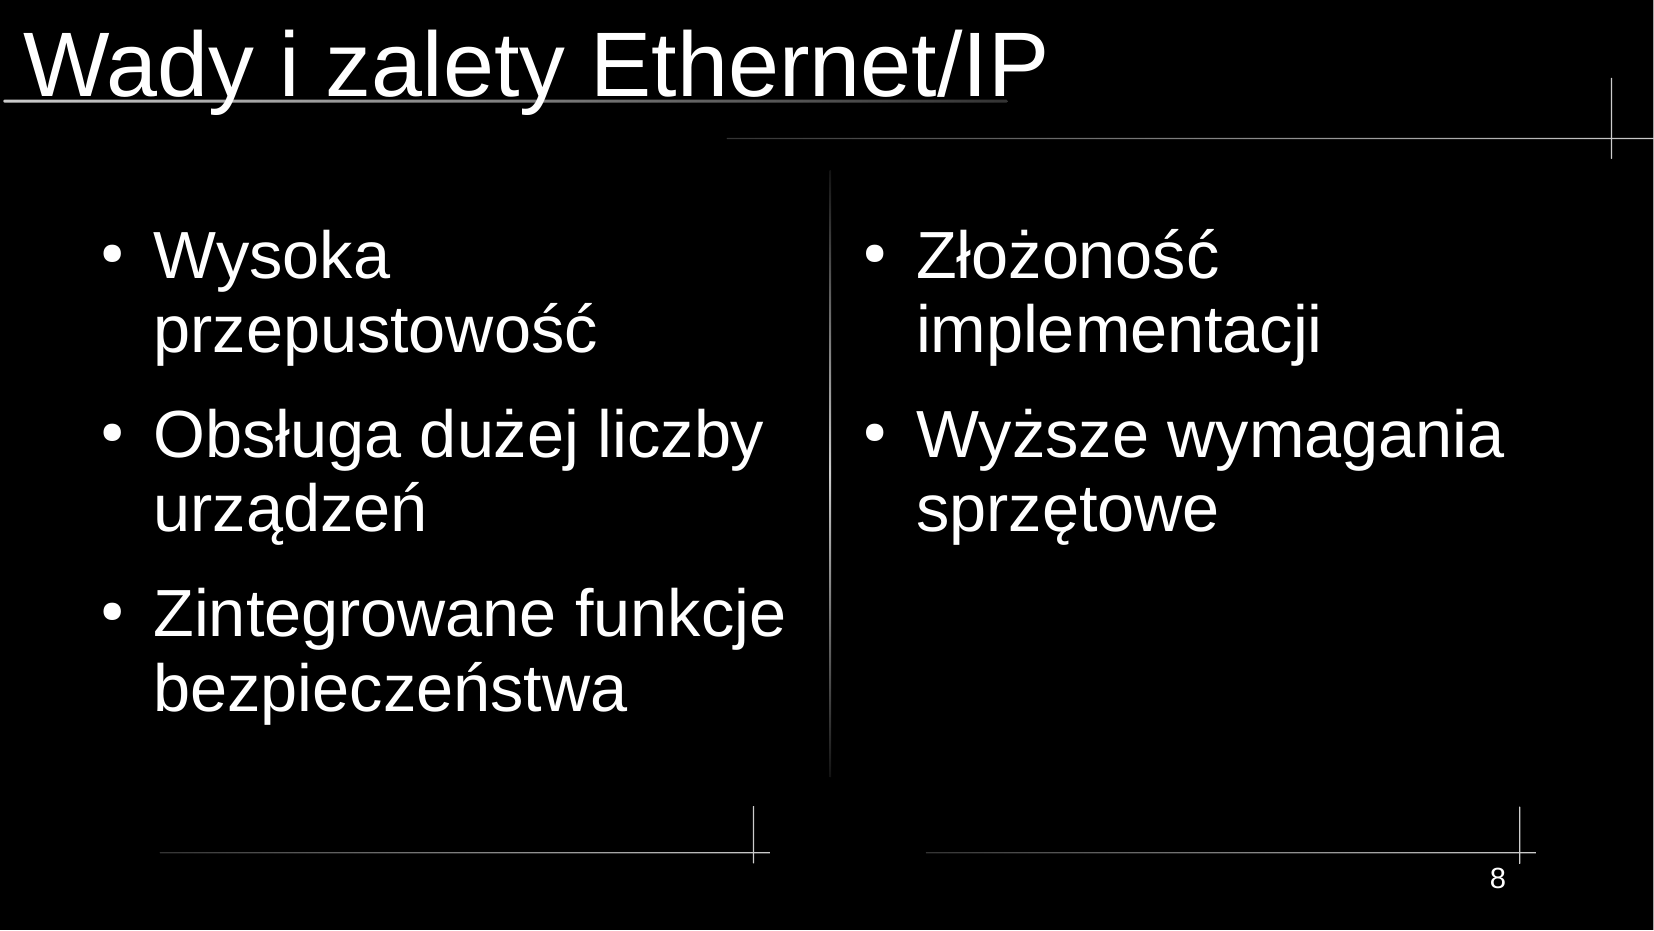

# Wady i zalety Ethernet/IP
Wysoka przepustowość
Obsługa dużej liczby urządzeń
Zintegrowane funkcje bezpieczeństwa
Złożoność implementacji
Wyższe wymagania sprzętowe
8